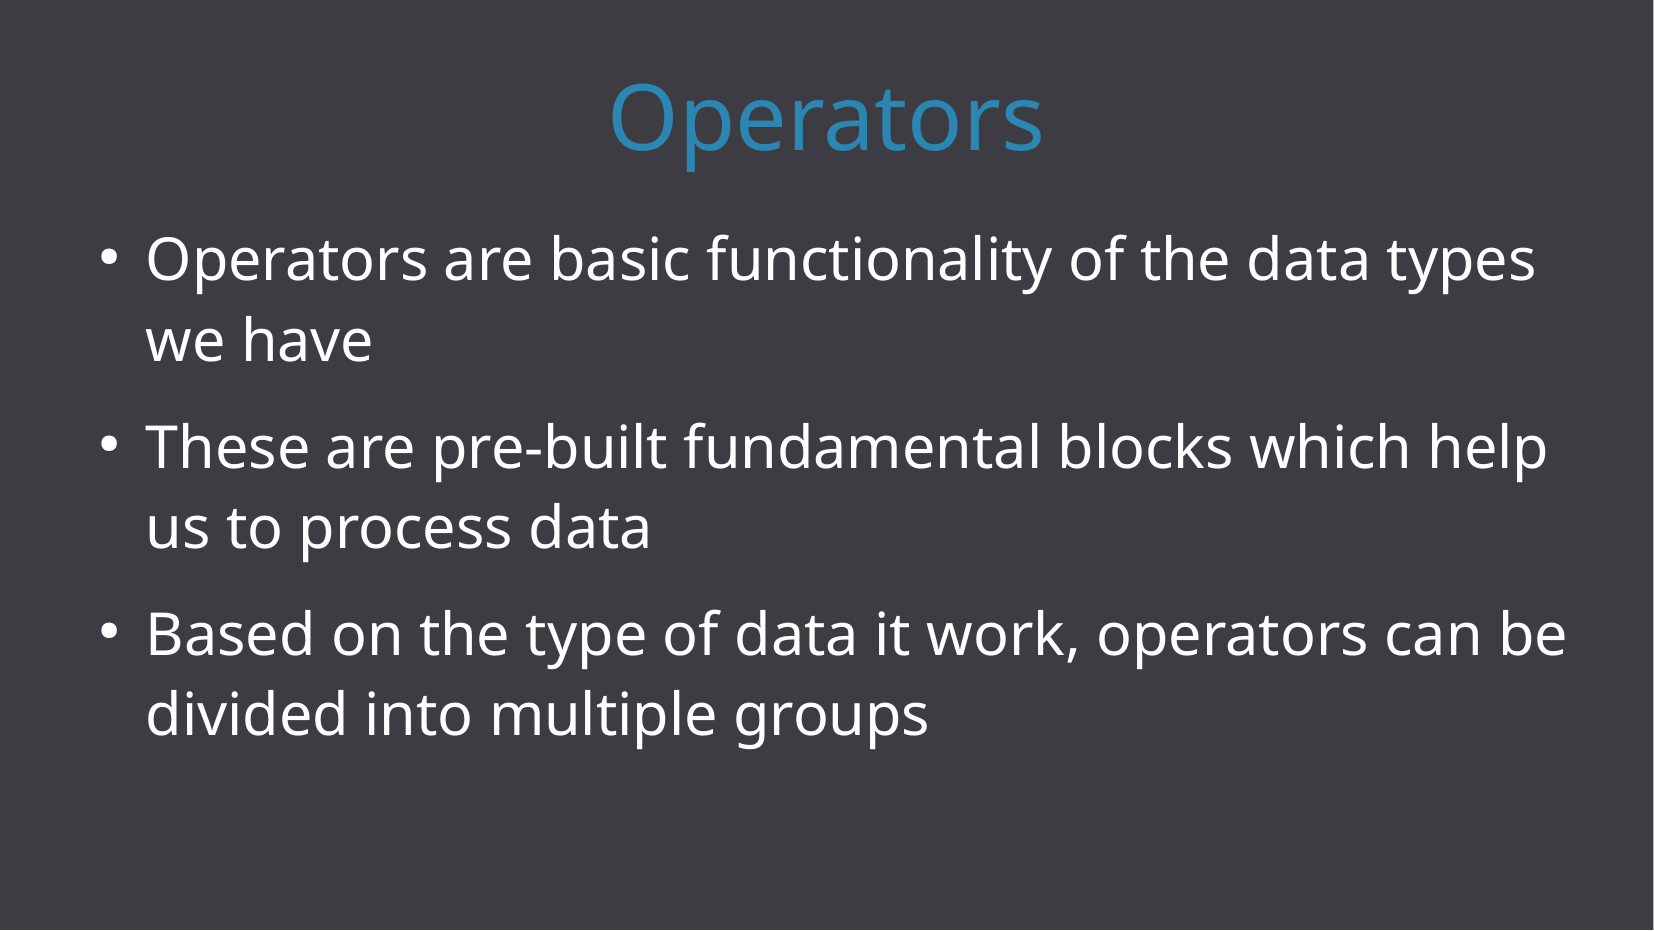

# Operators
Operators are basic functionality of the data types we have
These are pre-built fundamental blocks which help us to process data
Based on the type of data it work, operators can be divided into multiple groups